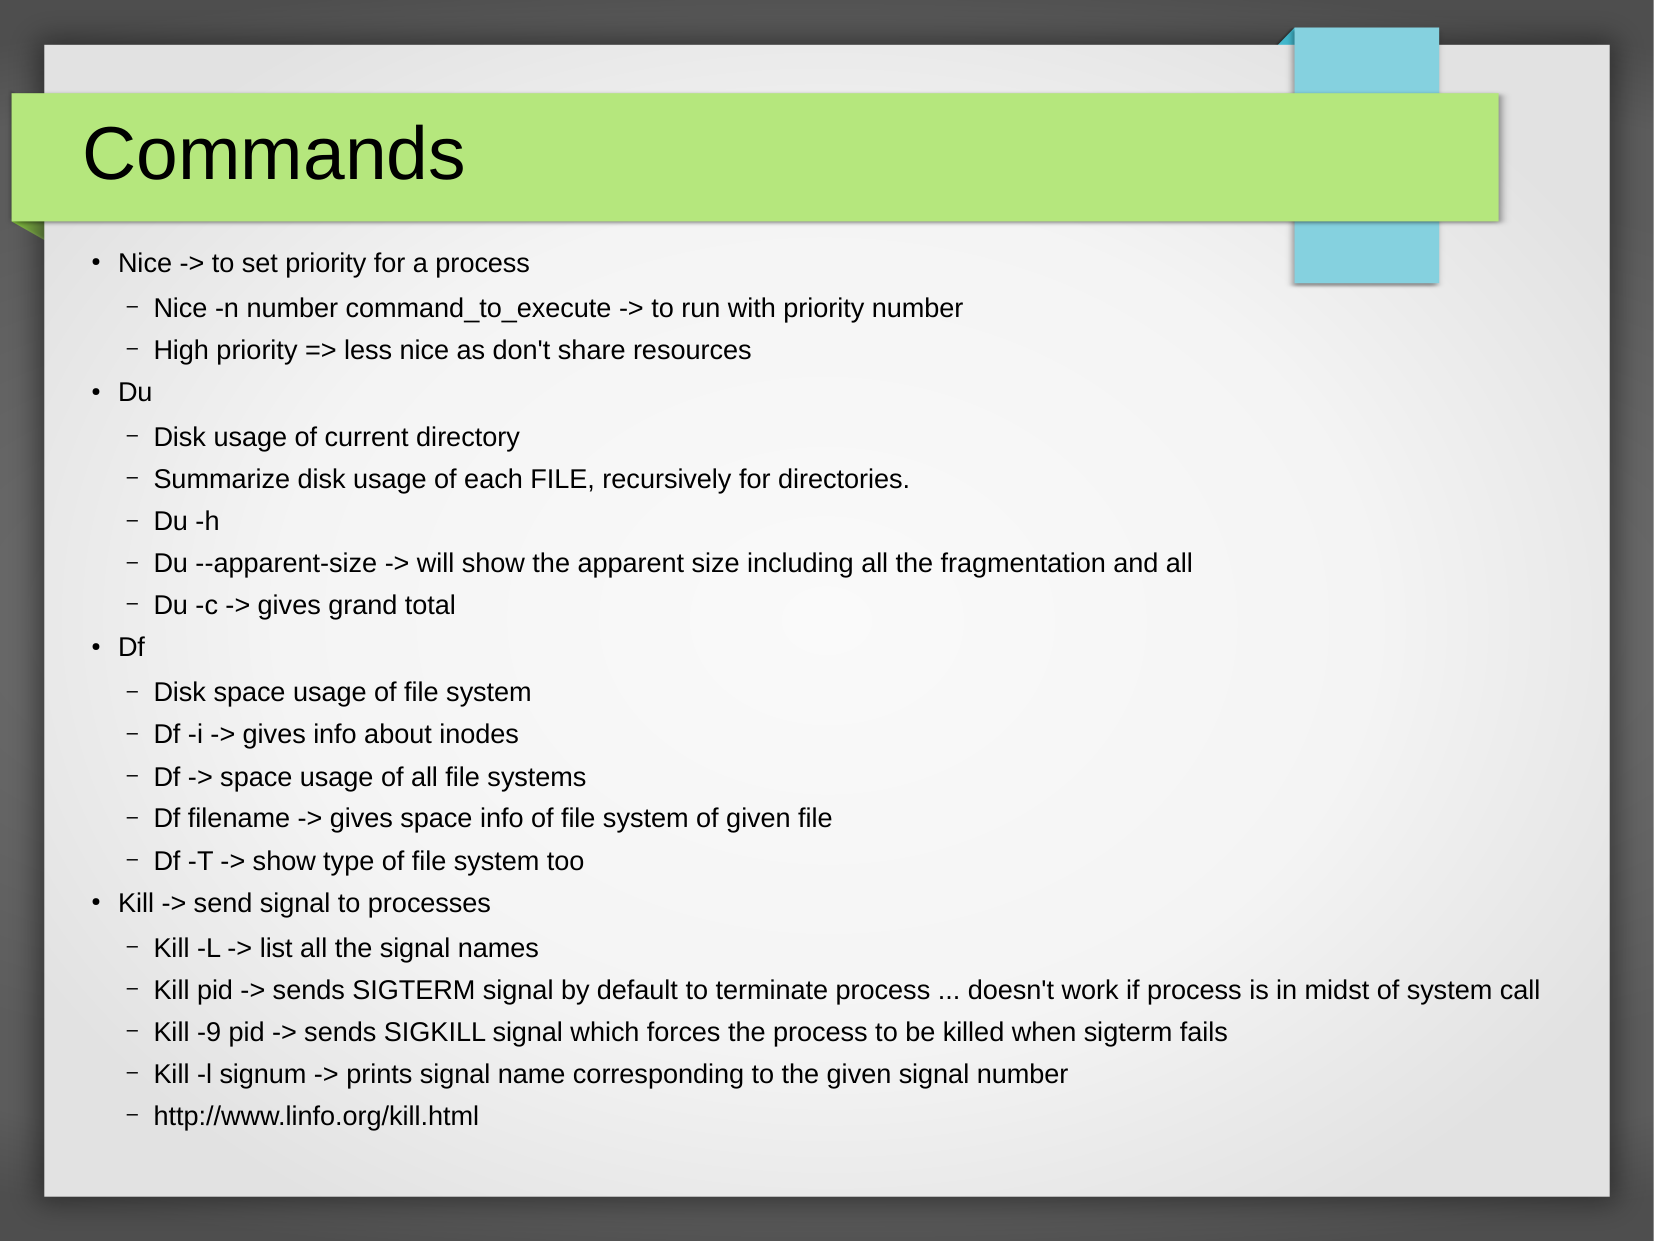

# Commands
Nice -> to set priority for a process
Nice -n number command_to_execute -> to run with priority number
High priority => less nice as don't share resources
Du
Disk usage of current directory
Summarize disk usage of each FILE, recursively for directories.
Du -h
Du --apparent-size -> will show the apparent size including all the fragmentation and all
Du -c -> gives grand total
Df
Disk space usage of file system
Df -i -> gives info about inodes
Df -> space usage of all file systems
Df filename -> gives space info of file system of given file
Df -T -> show type of file system too
Kill -> send signal to processes
Kill -L -> list all the signal names
Kill pid -> sends SIGTERM signal by default to terminate process ... doesn't work if process is in midst of system call
Kill -9 pid -> sends SIGKILL signal which forces the process to be killed when sigterm fails
Kill -l signum -> prints signal name corresponding to the given signal number
http://www.linfo.org/kill.html